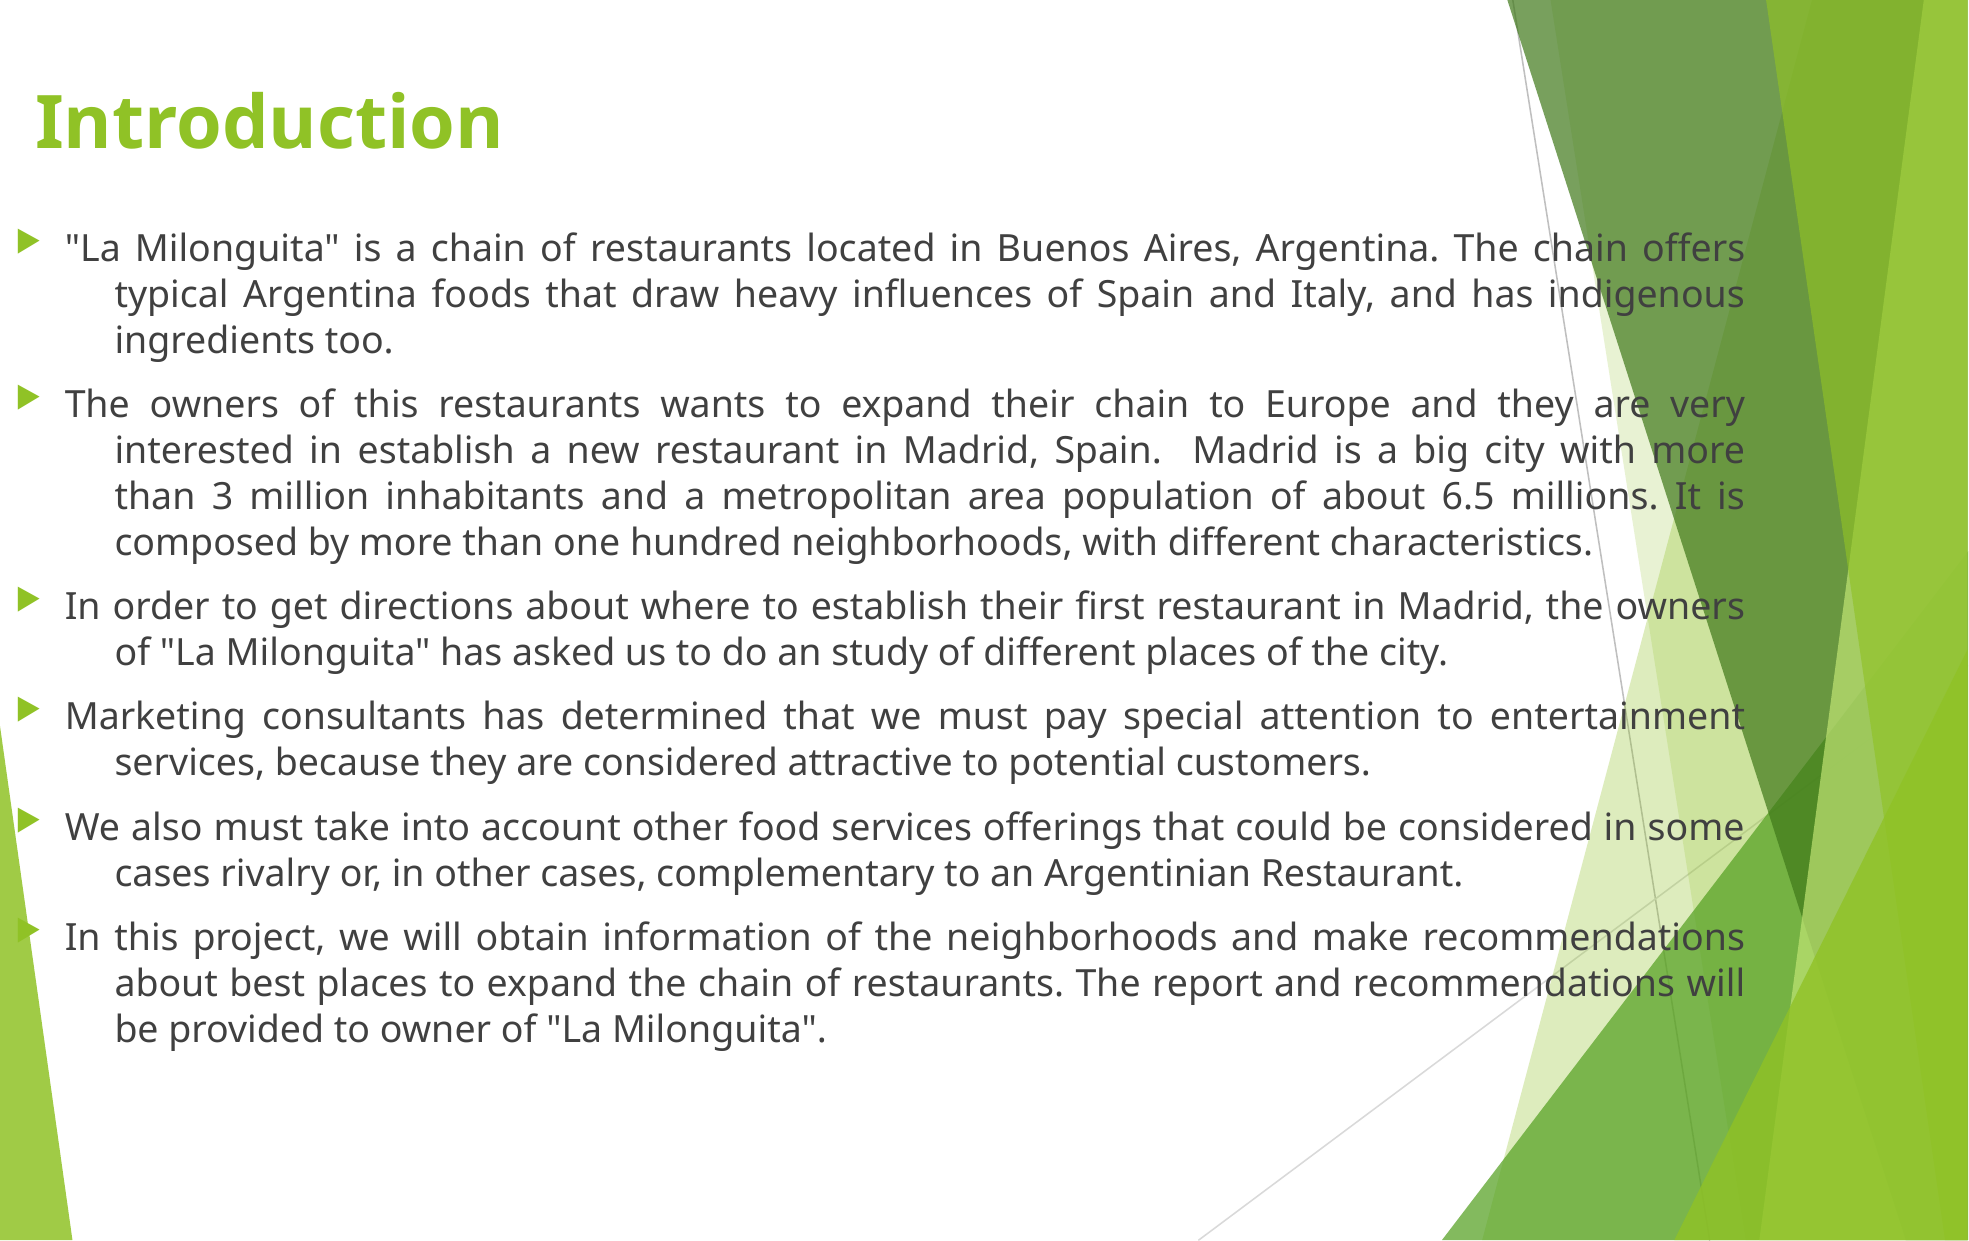

# Introduction
"La Milonguita" is a chain of restaurants located in Buenos Aires, Argentina. The chain offers typical Argentina foods that draw heavy influences of Spain and Italy, and has indigenous ingredients too.
The owners of this restaurants wants to expand their chain to Europe and they are very interested in establish a new restaurant in Madrid, Spain. Madrid is a big city with more than 3 million inhabitants and a metropolitan area population of about 6.5 millions. It is composed by more than one hundred neighborhoods, with different characteristics.
In order to get directions about where to establish their first restaurant in Madrid, the owners of "La Milonguita" has asked us to do an study of different places of the city.
Marketing consultants has determined that we must pay special attention to entertainment services, because they are considered attractive to potential customers.
We also must take into account other food services offerings that could be considered in some cases rivalry or, in other cases, complementary to an Argentinian Restaurant.
In this project, we will obtain information of the neighborhoods and make recommendations about best places to expand the chain of restaurants. The report and recommendations will be provided to owner of "La Milonguita".